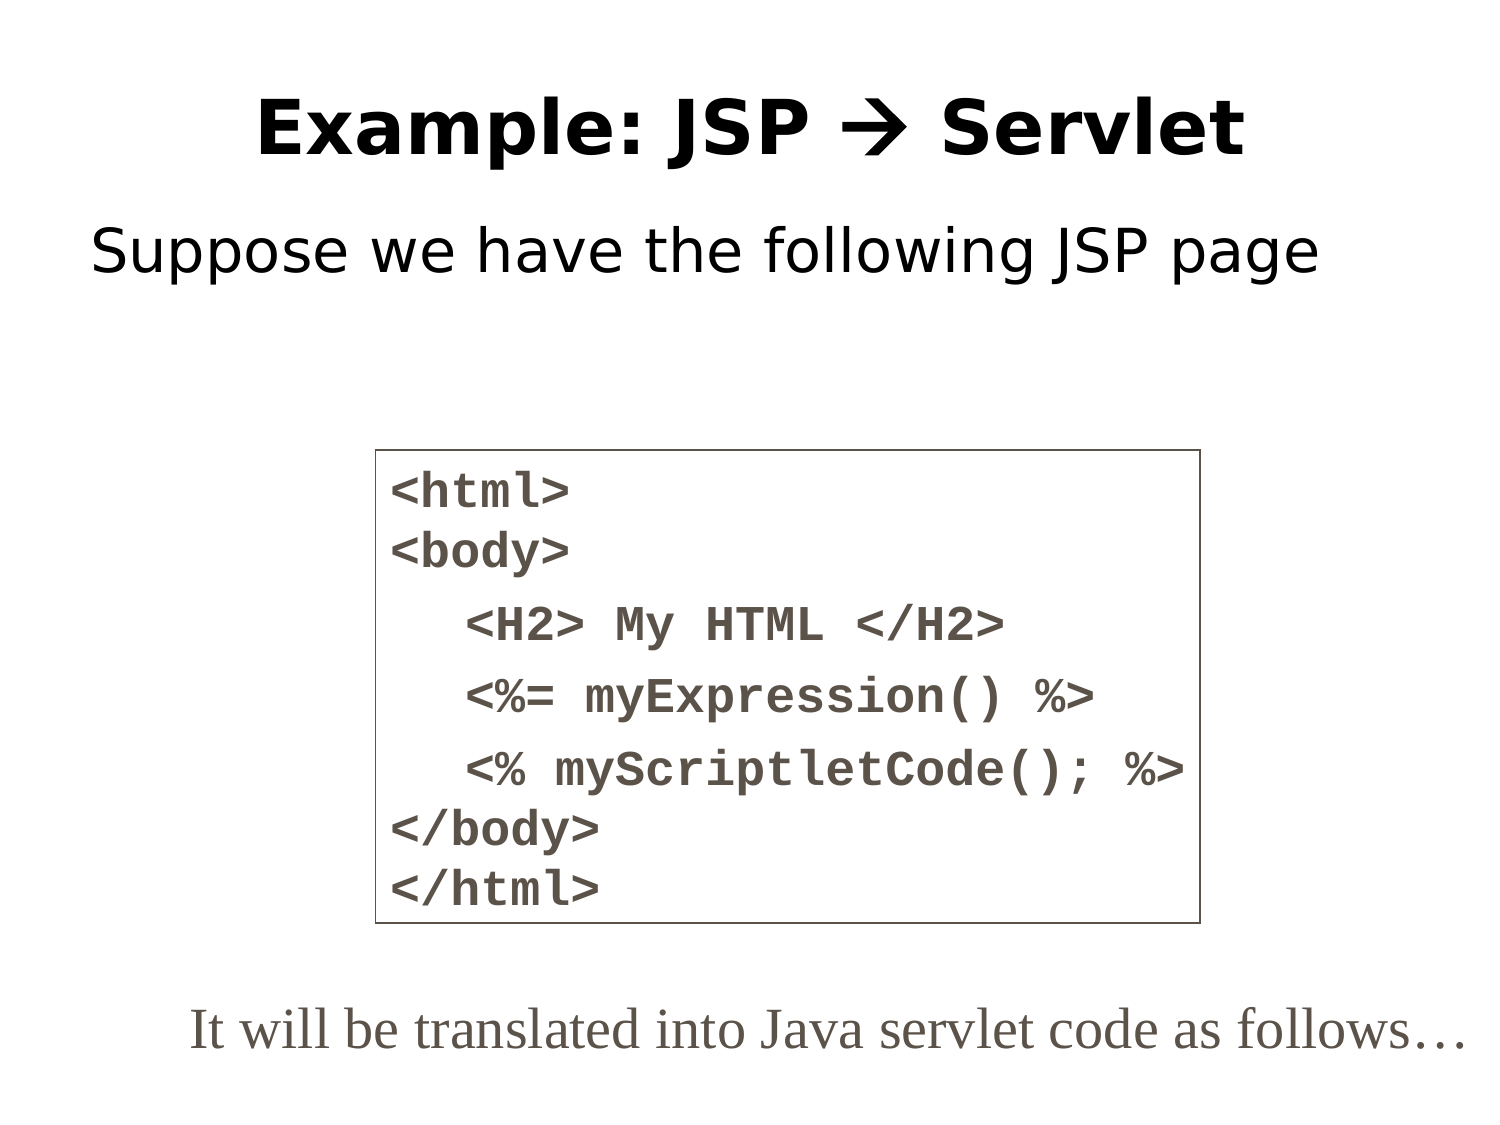

# Example: JSP  Servlet
Suppose we have the following JSP page
<html>
<body>
<H2> My HTML </H2>
<%= myExpression() %>
<% myScriptletCode(); %>
</body>
</html>
It will be translated into Java servlet code as follows…